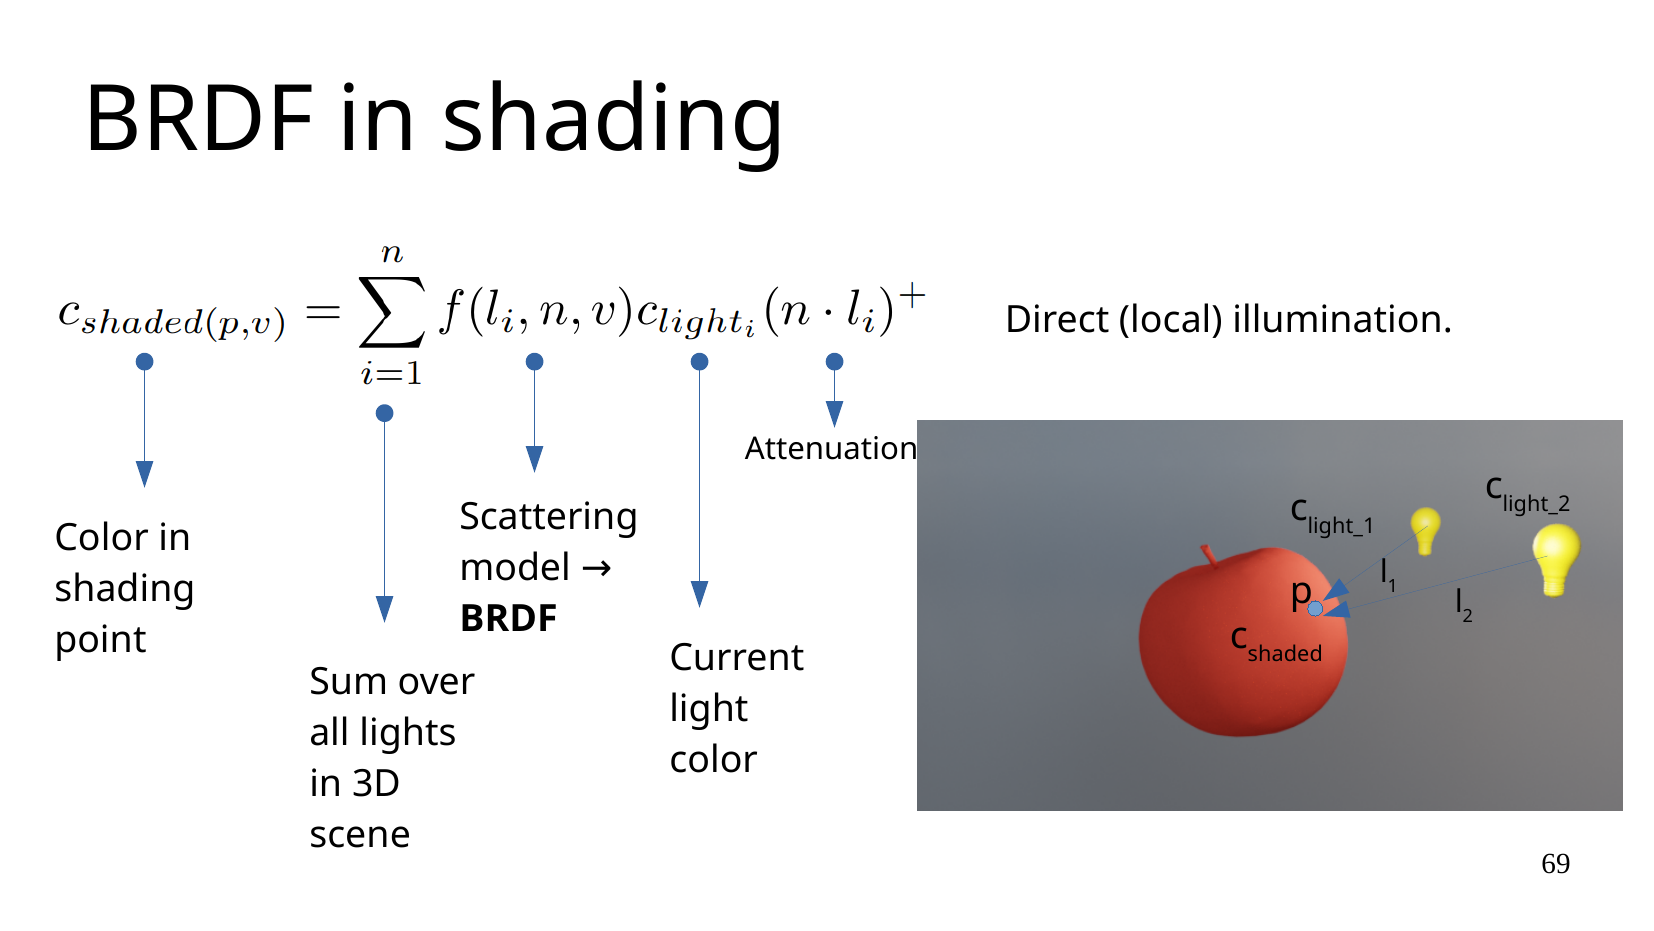

# BRDF in shading
Direct (local) illumination.
Attenuation
clight_2
clight_1
Scattering model → BRDF
Color in shading point
l1
p
l2
cshaded
Current light color
Sum over all lights in 3D scene
69